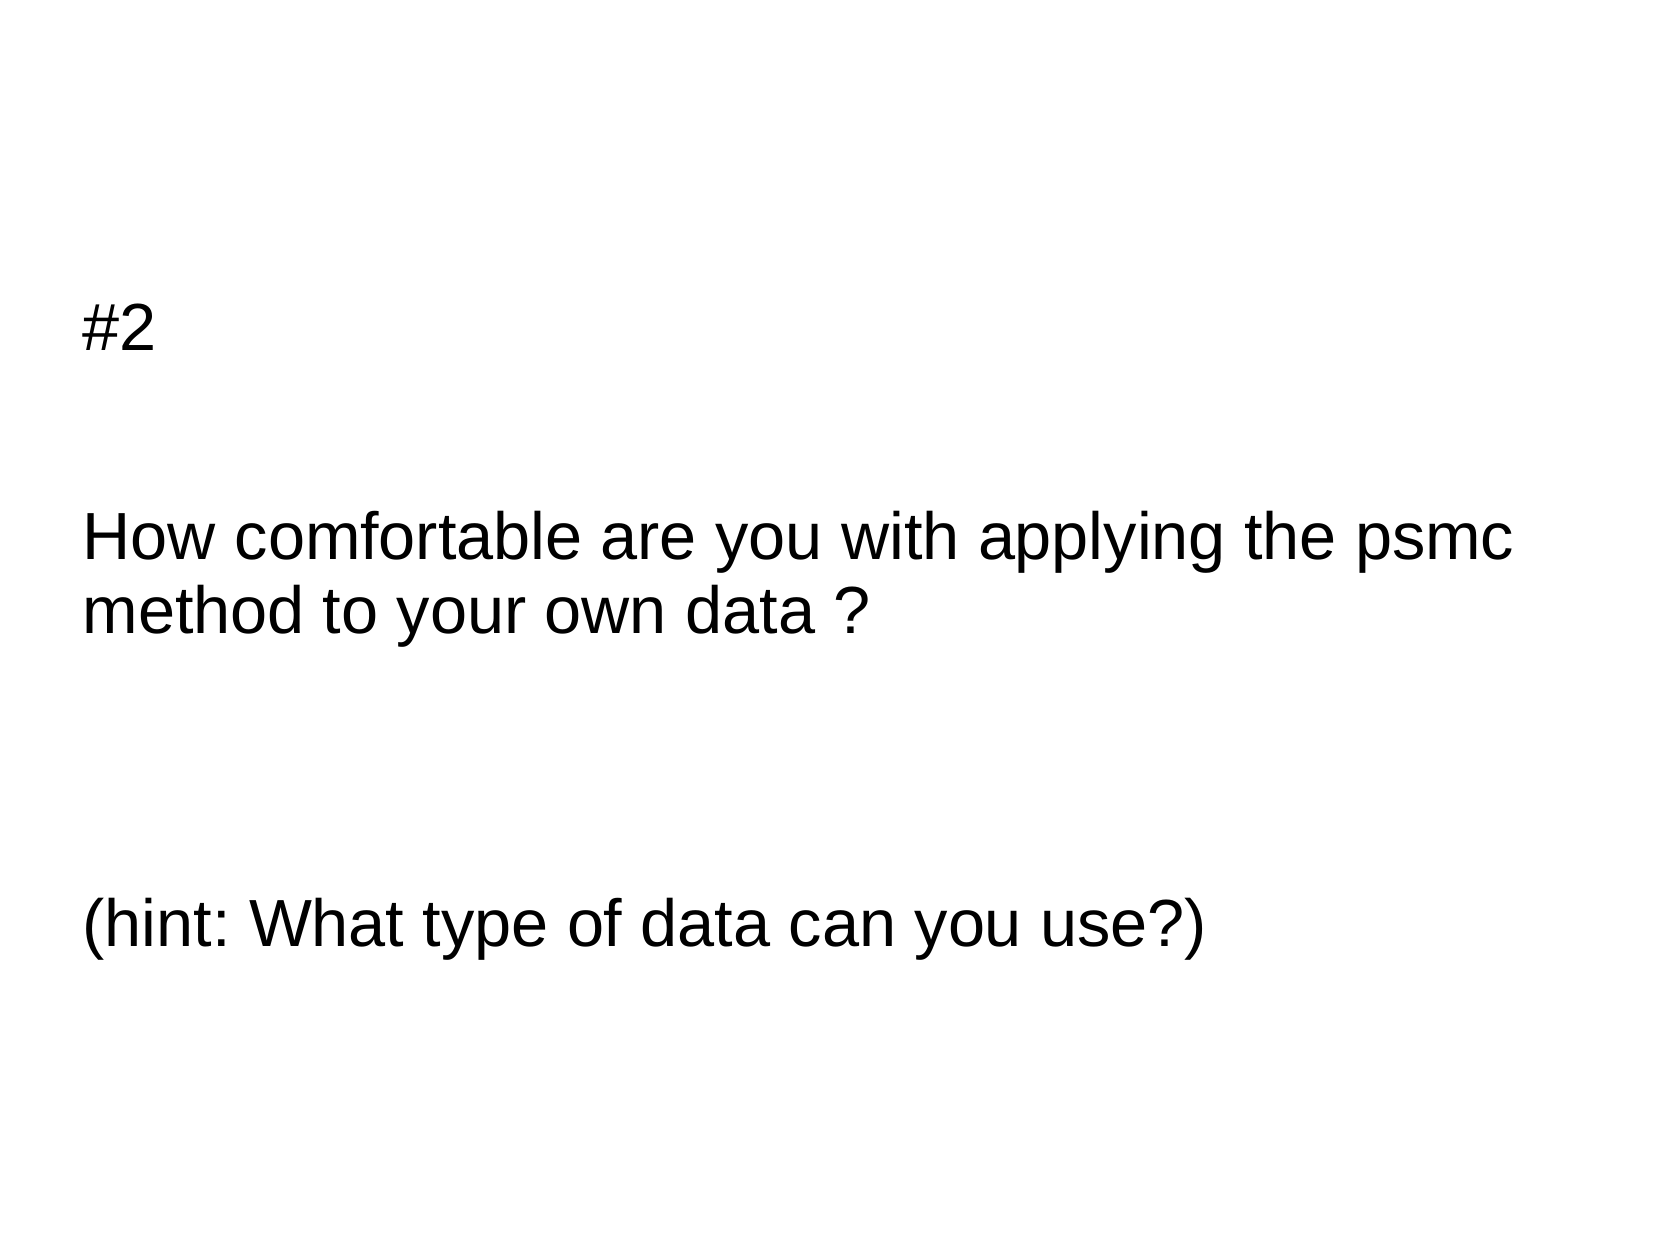

# #2
How comfortable are you with applying the psmc method to your own data ?
(hint: What type of data can you use?)